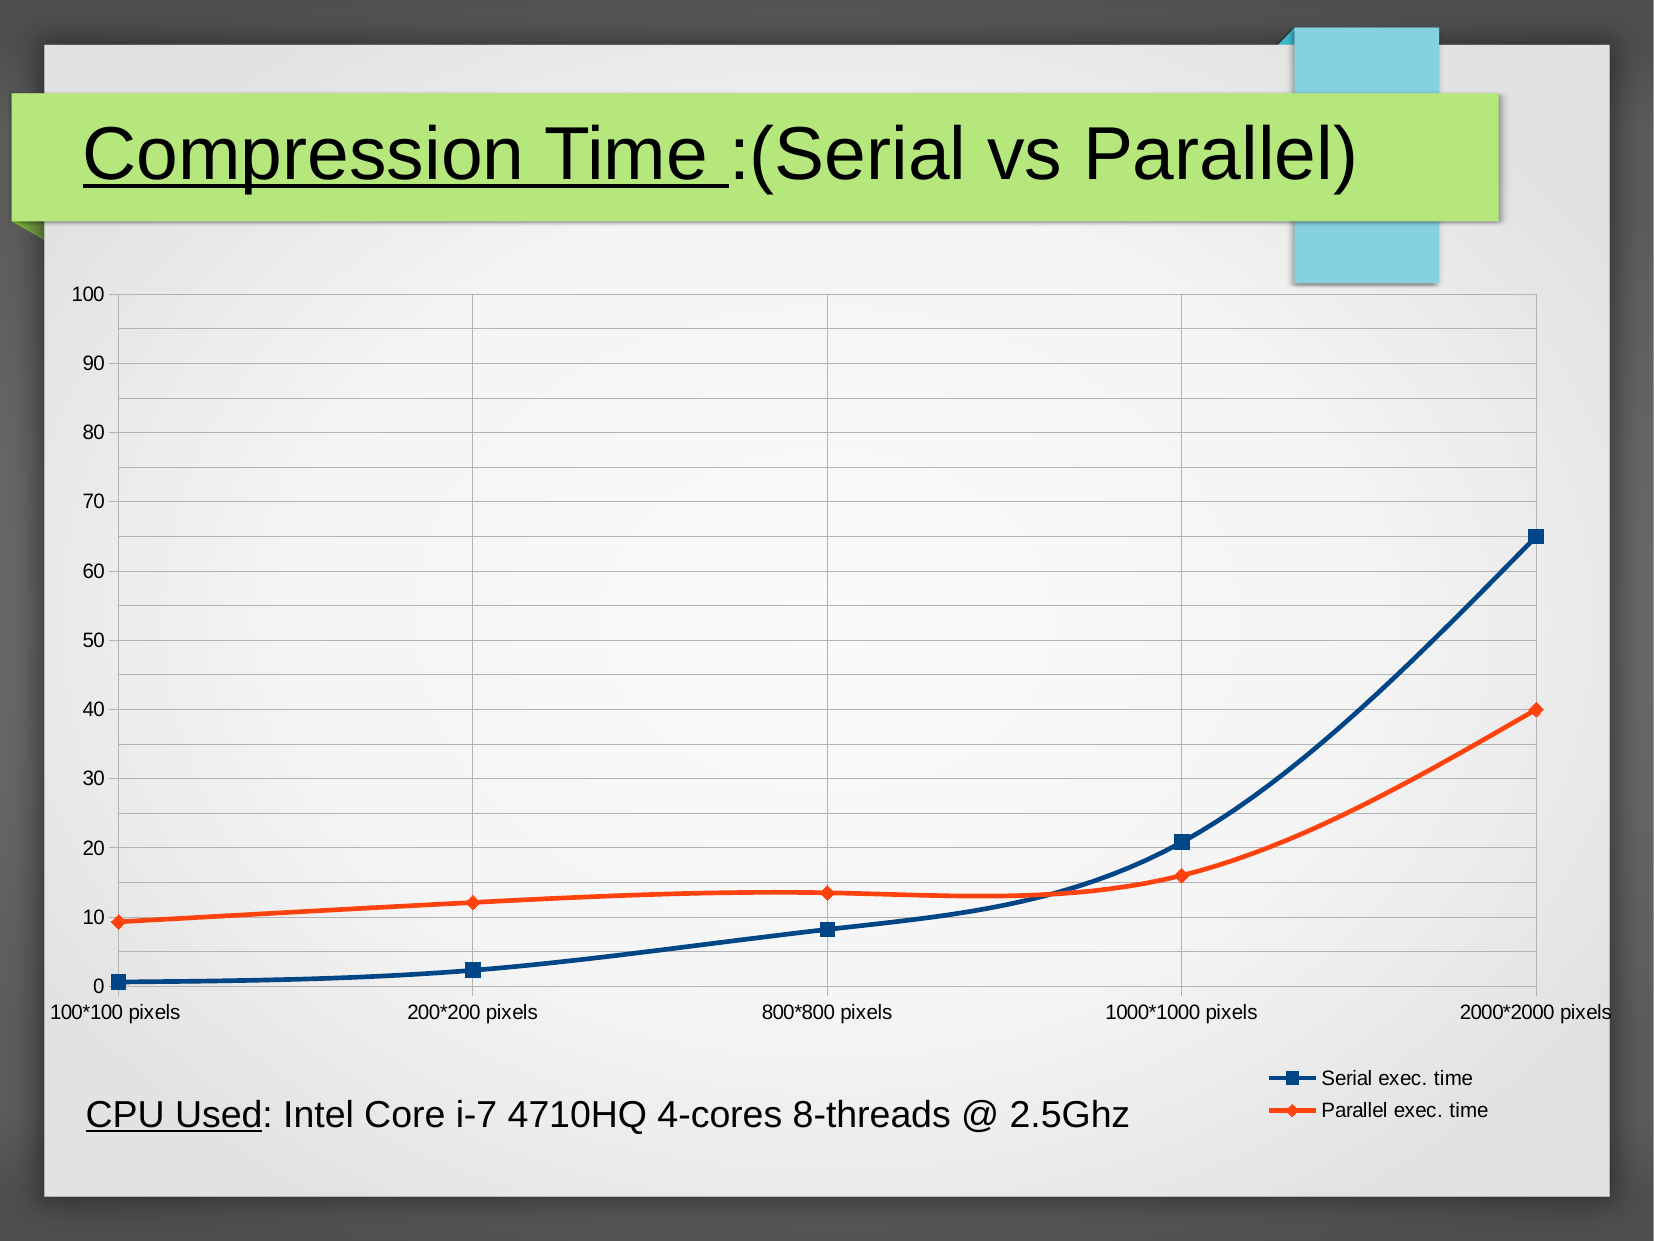

# Compression Time :(Serial vs Parallel)
### Chart
| Category | Serial exec. time | Parallel exec. time |
|---|---|---|
| 100*100 pixels | 0.6 | 9.3 |
| 200*200 pixels | 2.3 | 12.1 |
| 800*800 pixels | 8.2 | 13.5 |
| 1000*1000 pixels | 20.8 | 16.0 |
| 2000*2000 pixels | 65.0 | 40.0 |CPU Used: Intel Core i-7 4710HQ 4-cores 8-threads @ 2.5Ghz